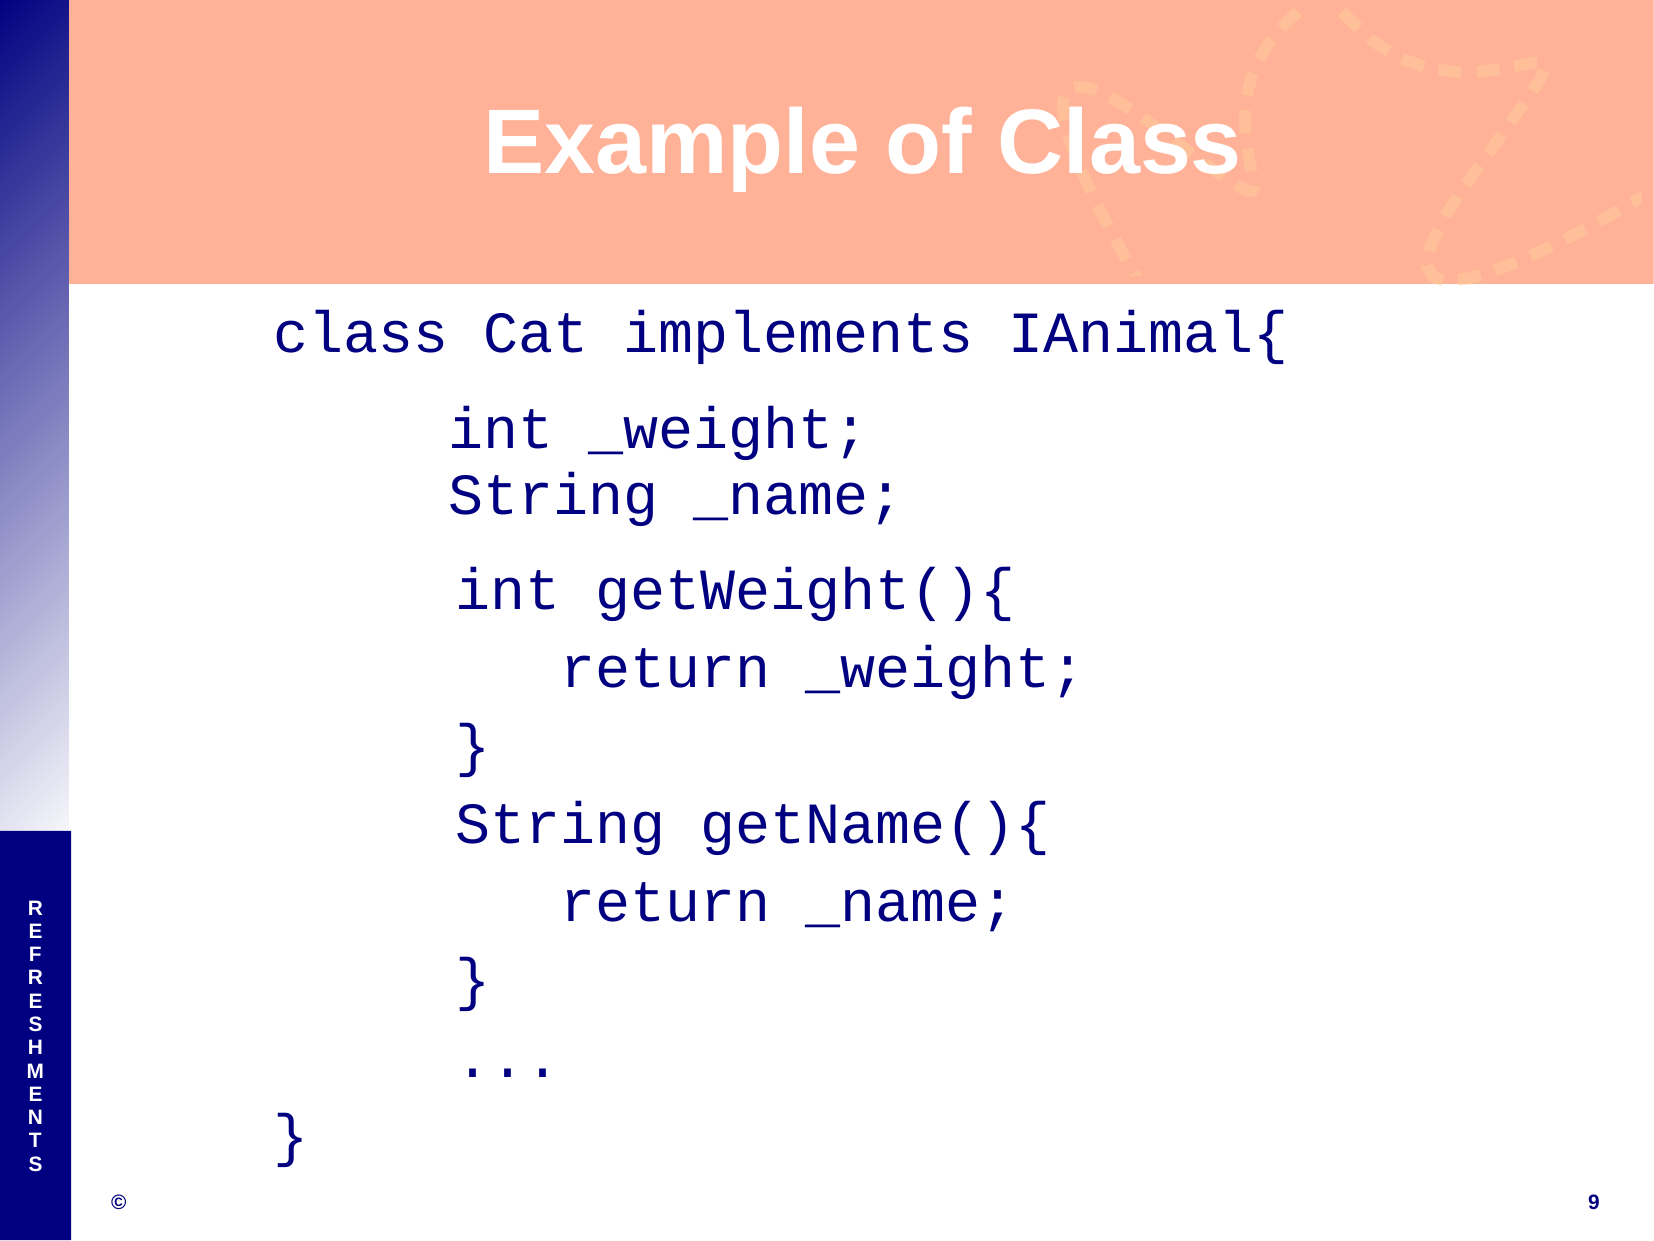

# Example of Class
class Cat implements IAnimal{
 int _weight;
 String _name;
 int getWeight(){
 return _weight;
 }
 String getName(){
 return _name;
 }
 ...
}
R
E
F
R
E
S
H
M
E
N
T
S